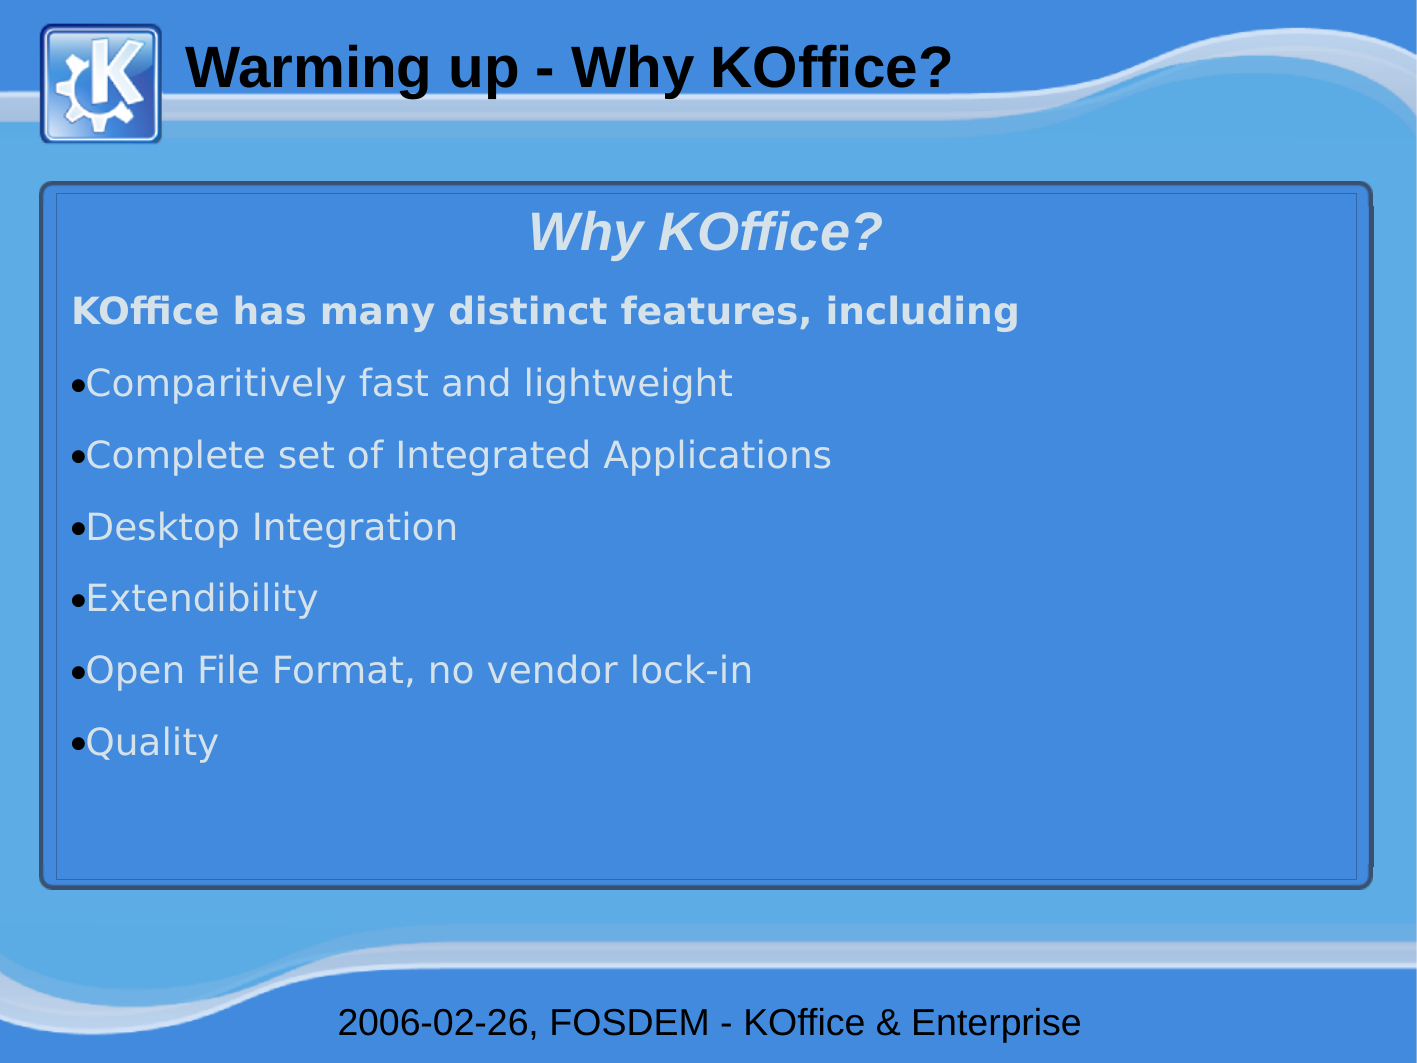

Warming up - Why KOffice?
Why KOffice?
KOffice has many distinct features, including
Comparitively fast and lightweight
Complete set of Integrated Applications
Desktop Integration
Extendibility
Open File Format, no vendor lock-in
Quality